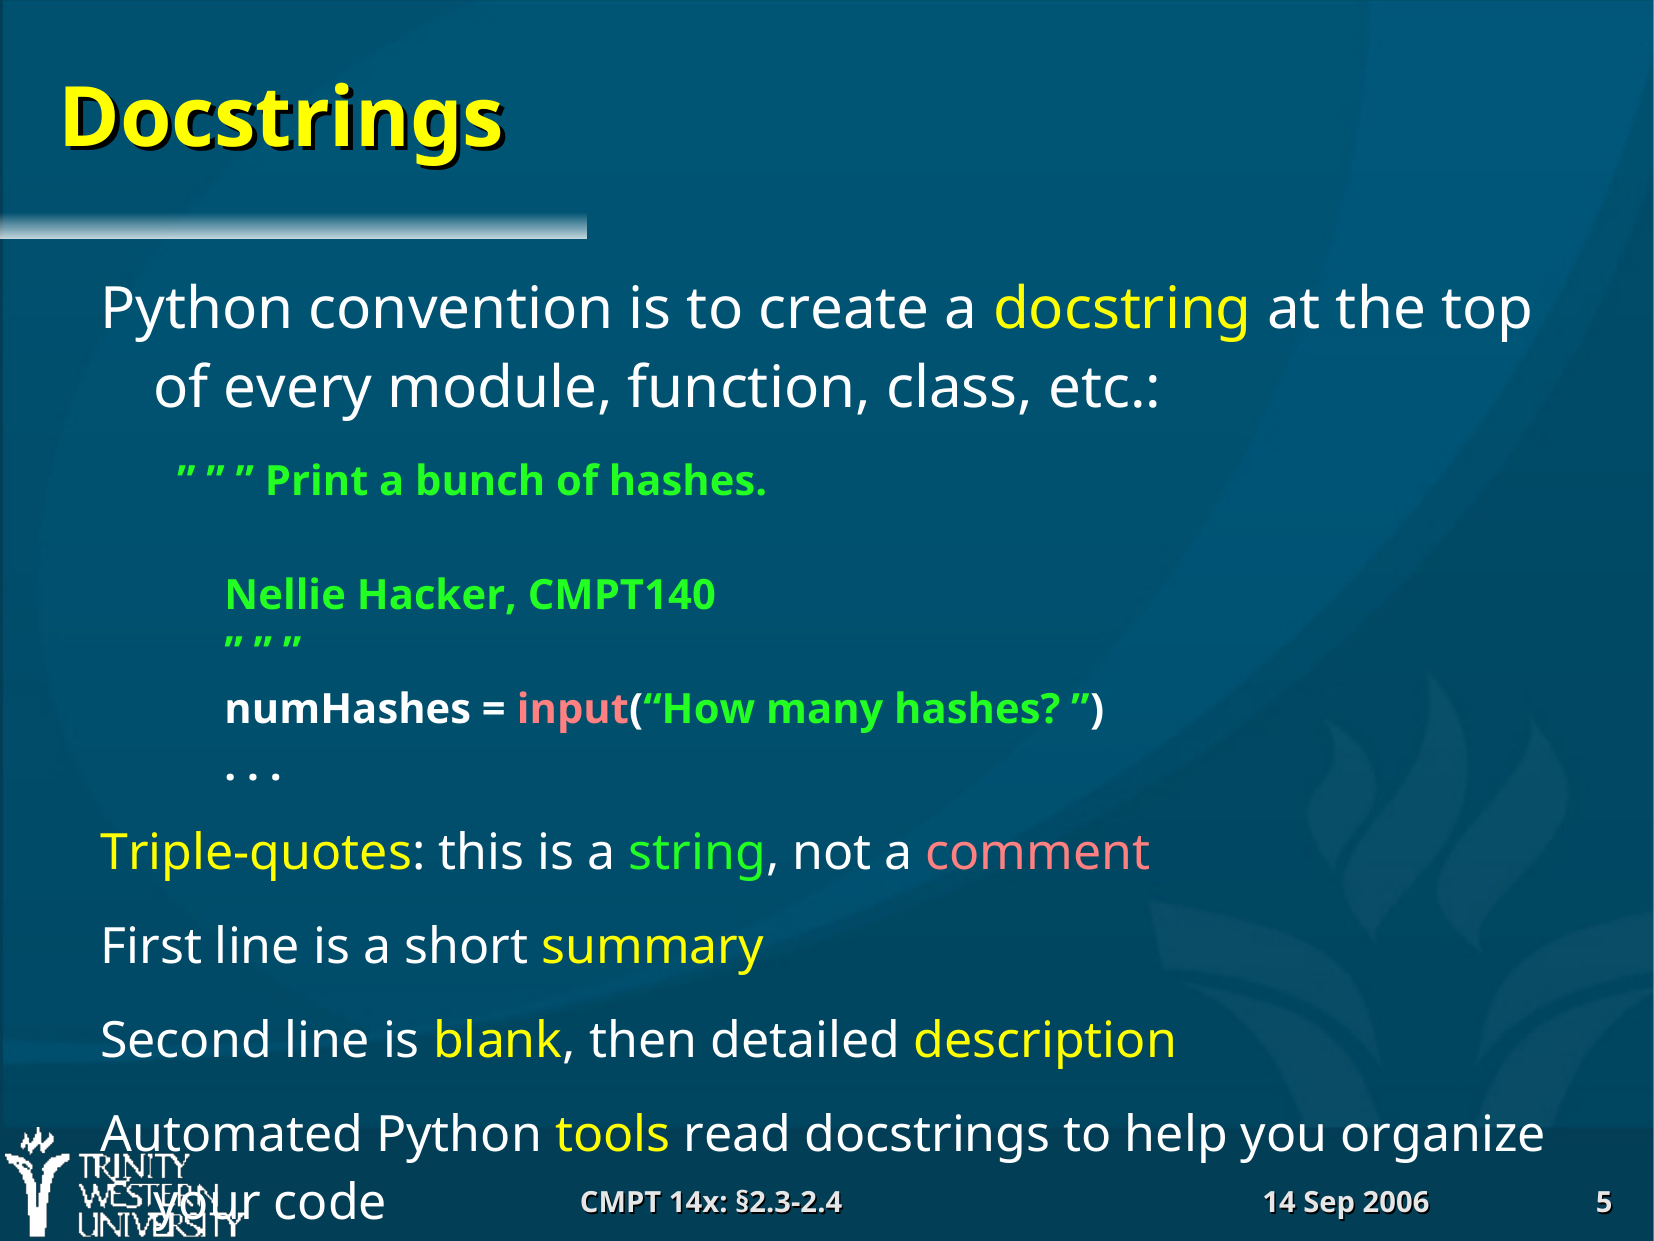

# Docstrings
Python convention is to create a docstring at the top of every module, function, class, etc.:
” ” ” Print a bunch of hashes.
Nellie Hacker, CMPT140
” ” ”
numHashes = input(“How many hashes? ”)
. . .
Triple-quotes: this is a string, not a comment
First line is a short summary
Second line is blank, then detailed description
Automated Python tools read docstrings to help you organize your code
More info: http://www.python.org/dev/peps/pep-0257/
CMPT 14x: §2.3-2.4
14 Sep 2006
5